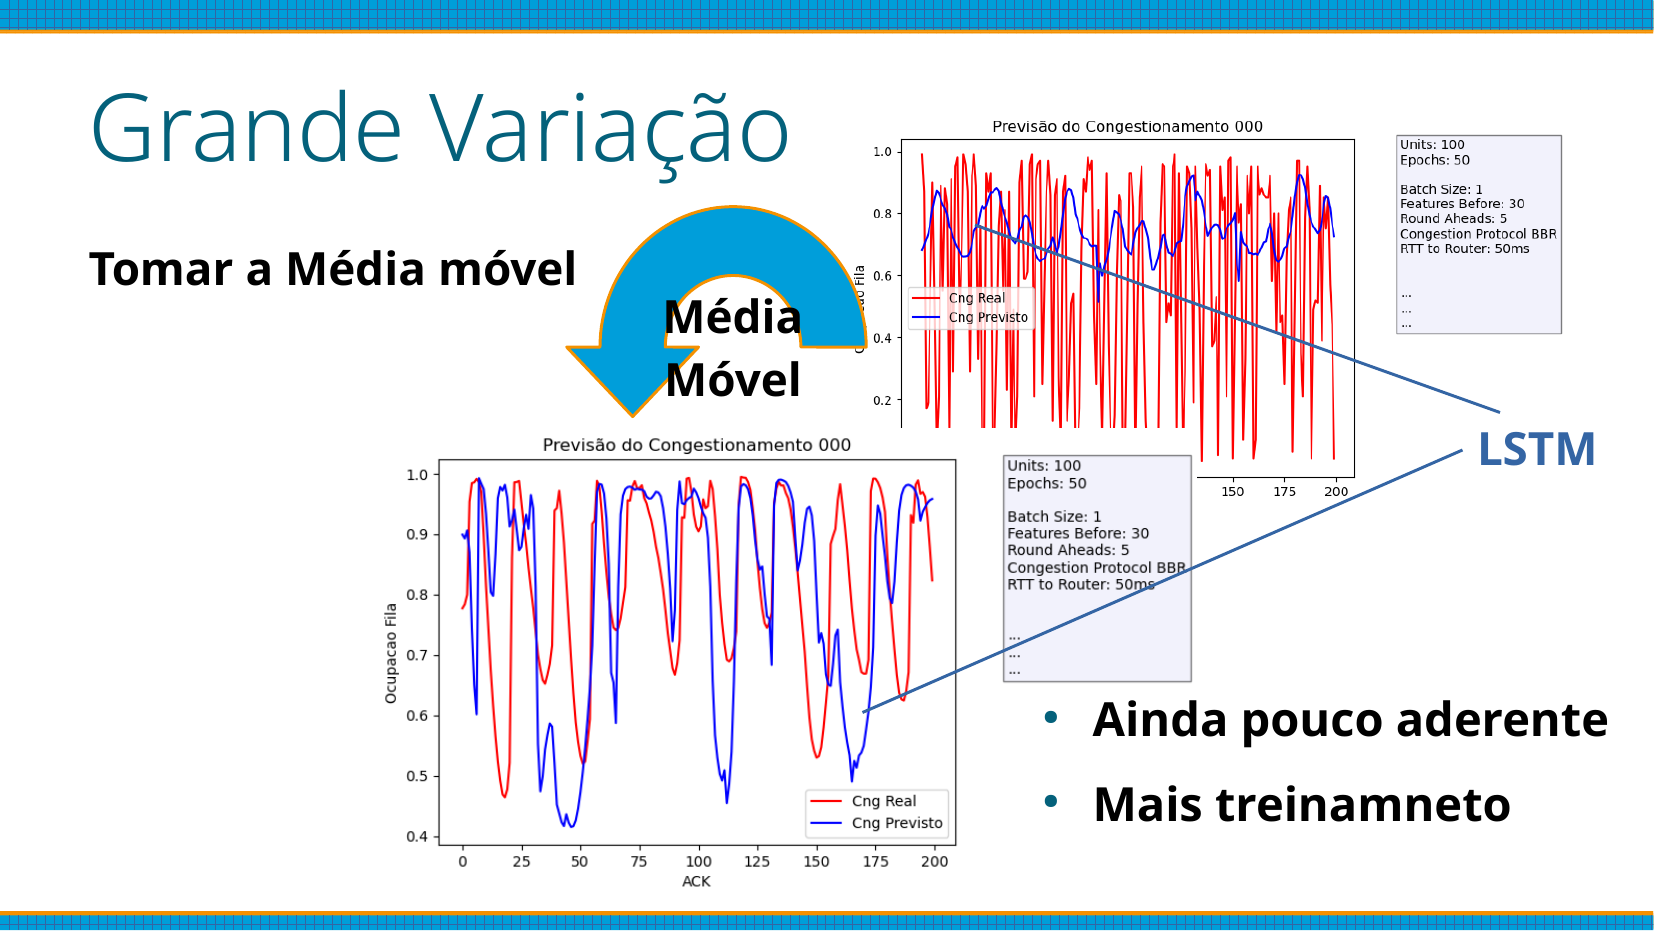

# Grande Variação
Média Móvel
Tomar a Média móvel
LSTM
Ainda pouco aderente
Mais treinamneto